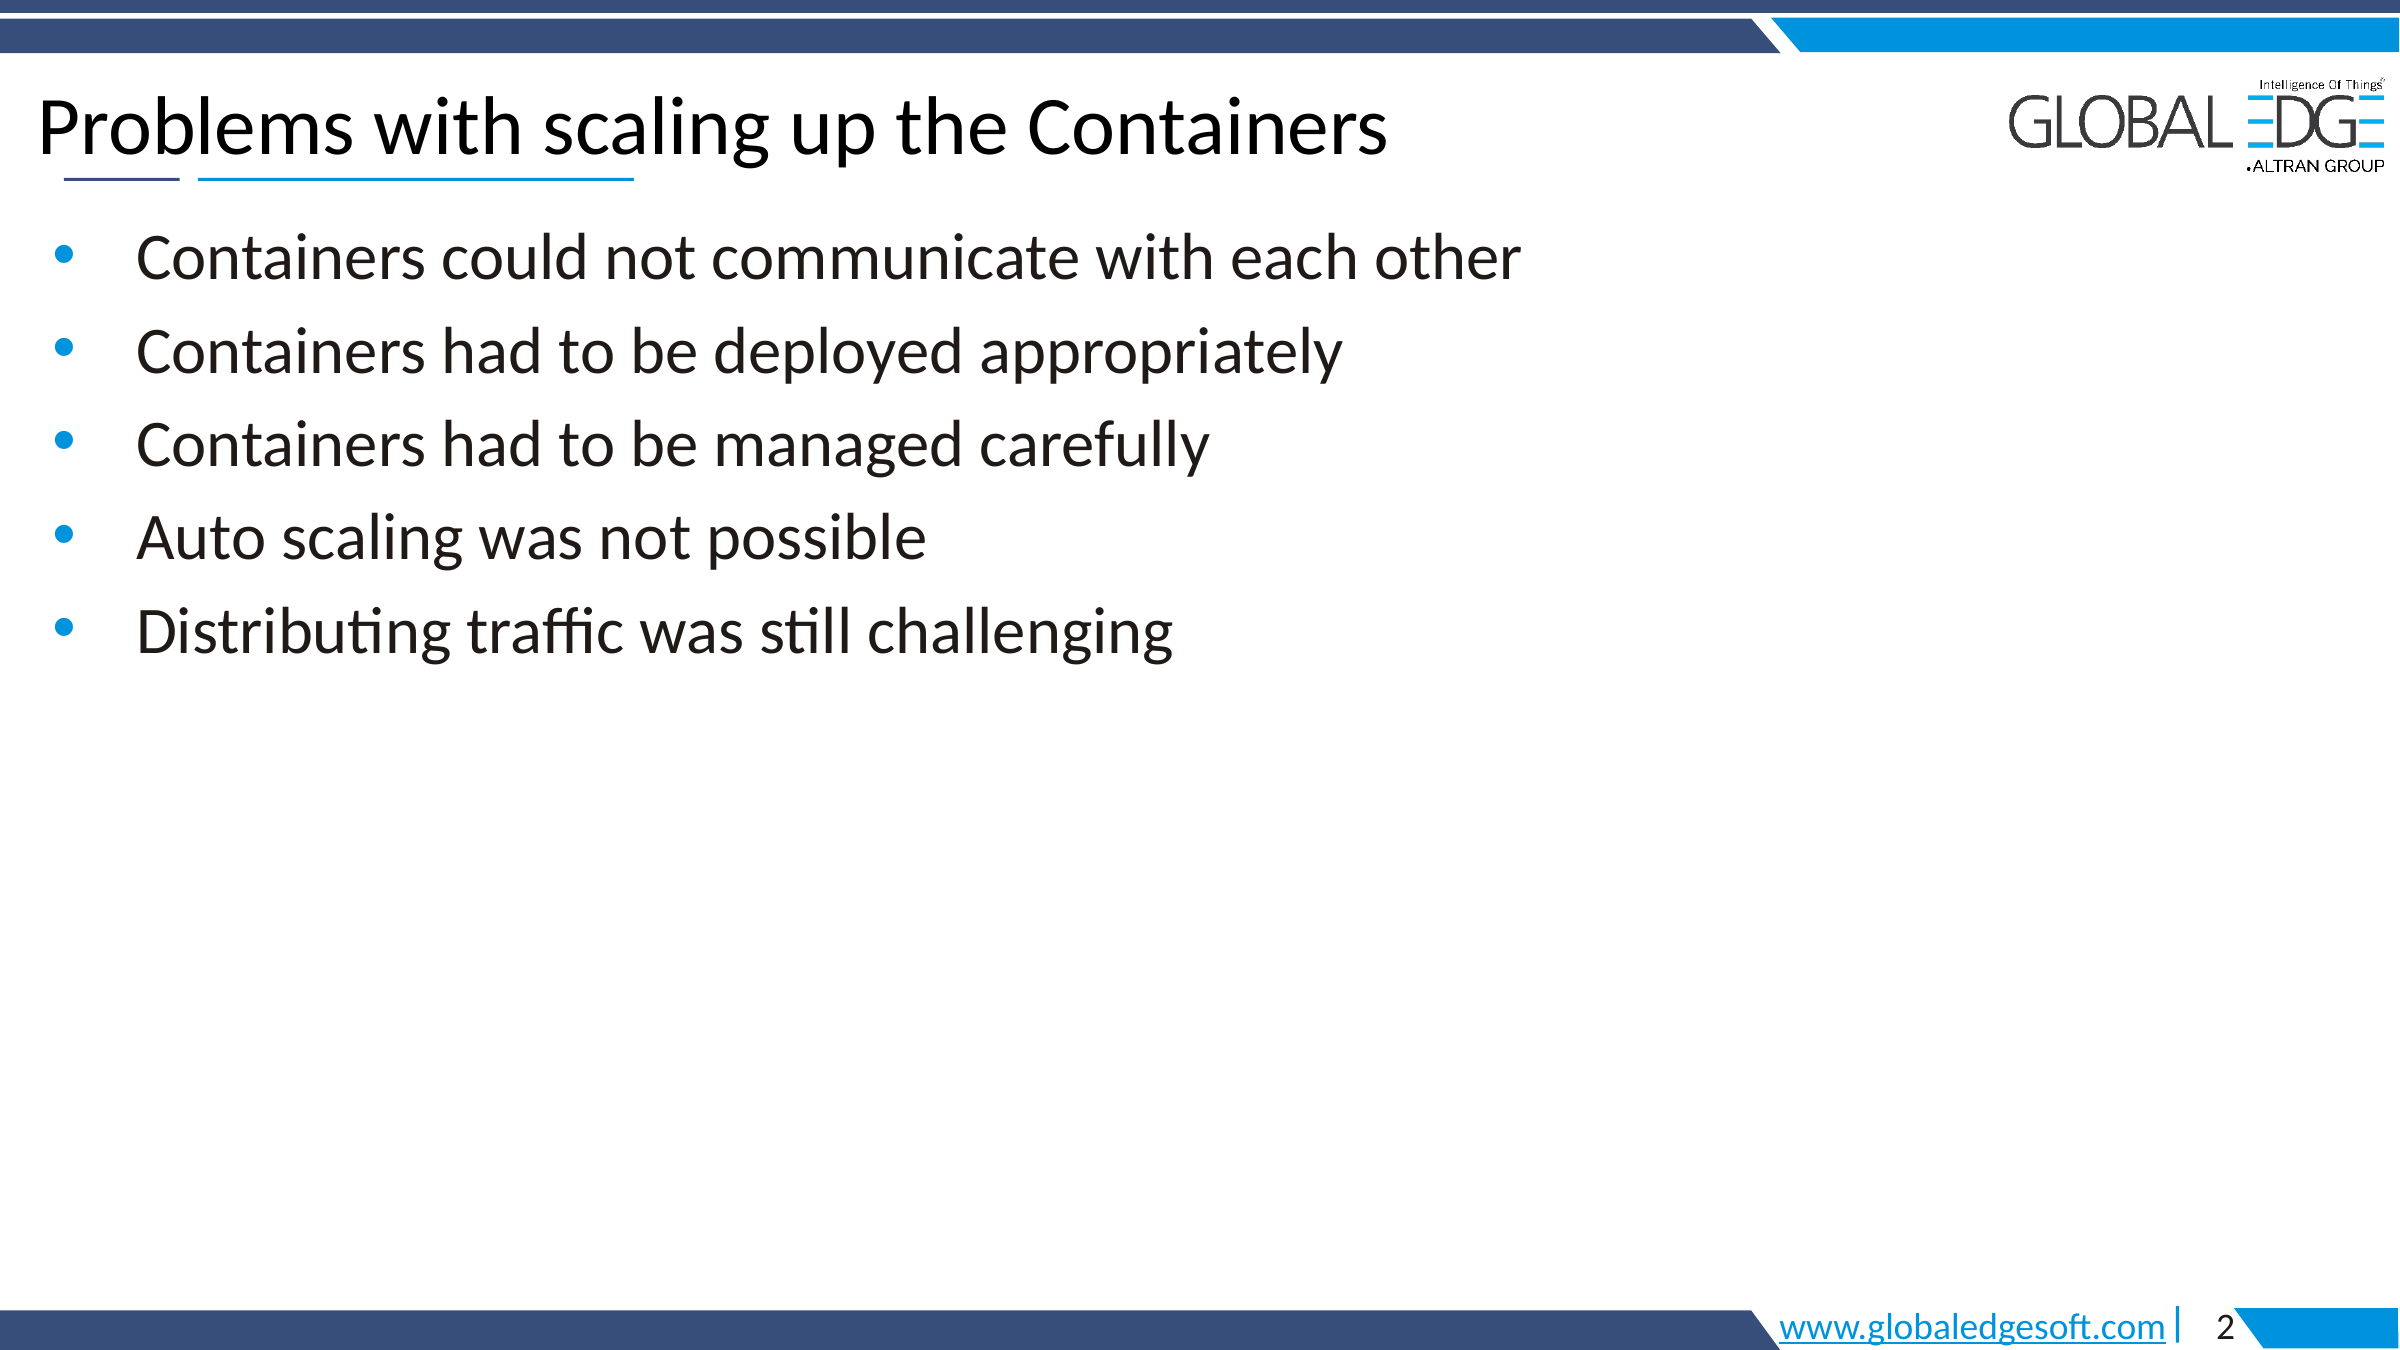

# Problems with scaling up the Containers
Containers could not communicate with each other
Containers had to be deployed appropriately
Containers had to be managed carefully
Auto scaling was not possible
Distributing traffic was still challenging